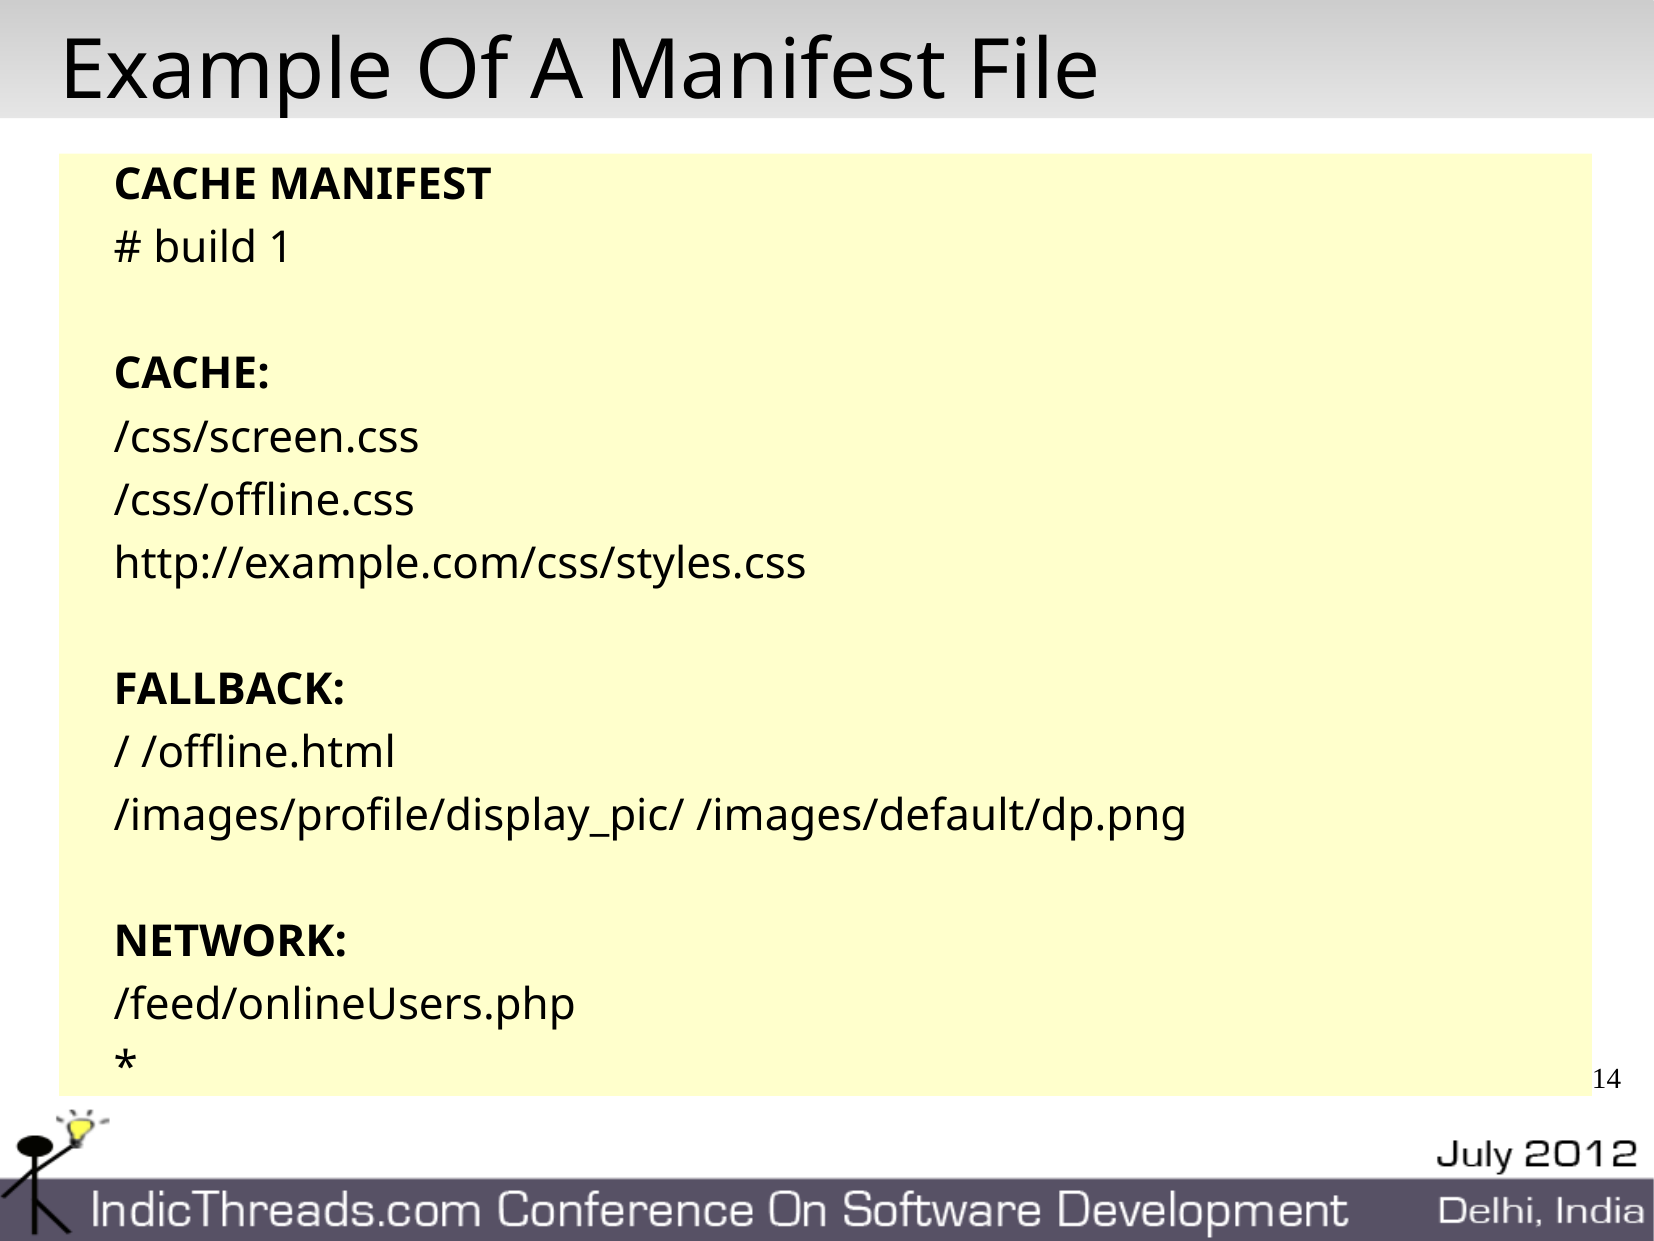

# Example Of A Manifest File
CACHE MANIFEST
# build 1
CACHE:
/css/screen.css
/css/offline.css
http://example.com/css/styles.css
FALLBACK:
/ /offline.html
/images/profile/display_pic/ /images/default/dp.png
NETWORK:
/feed/onlineUsers.php
*
14